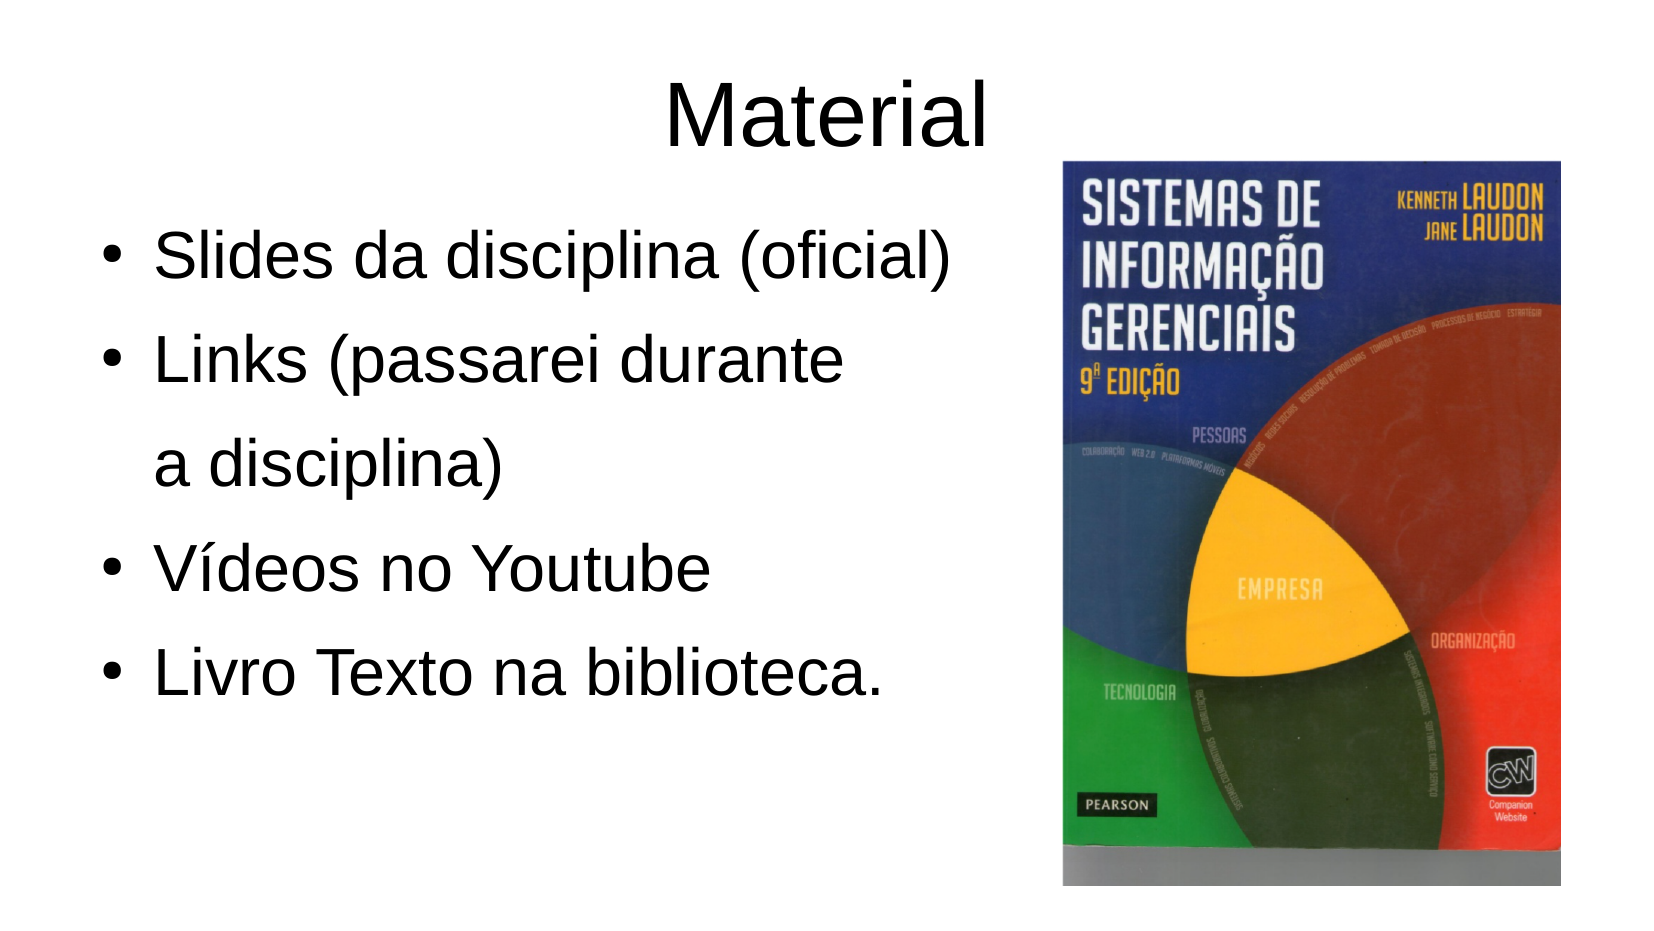

# Material
Slides da disciplina (oficial)
Links (passarei durante
a disciplina)
Vídeos no Youtube
Livro Texto na biblioteca.